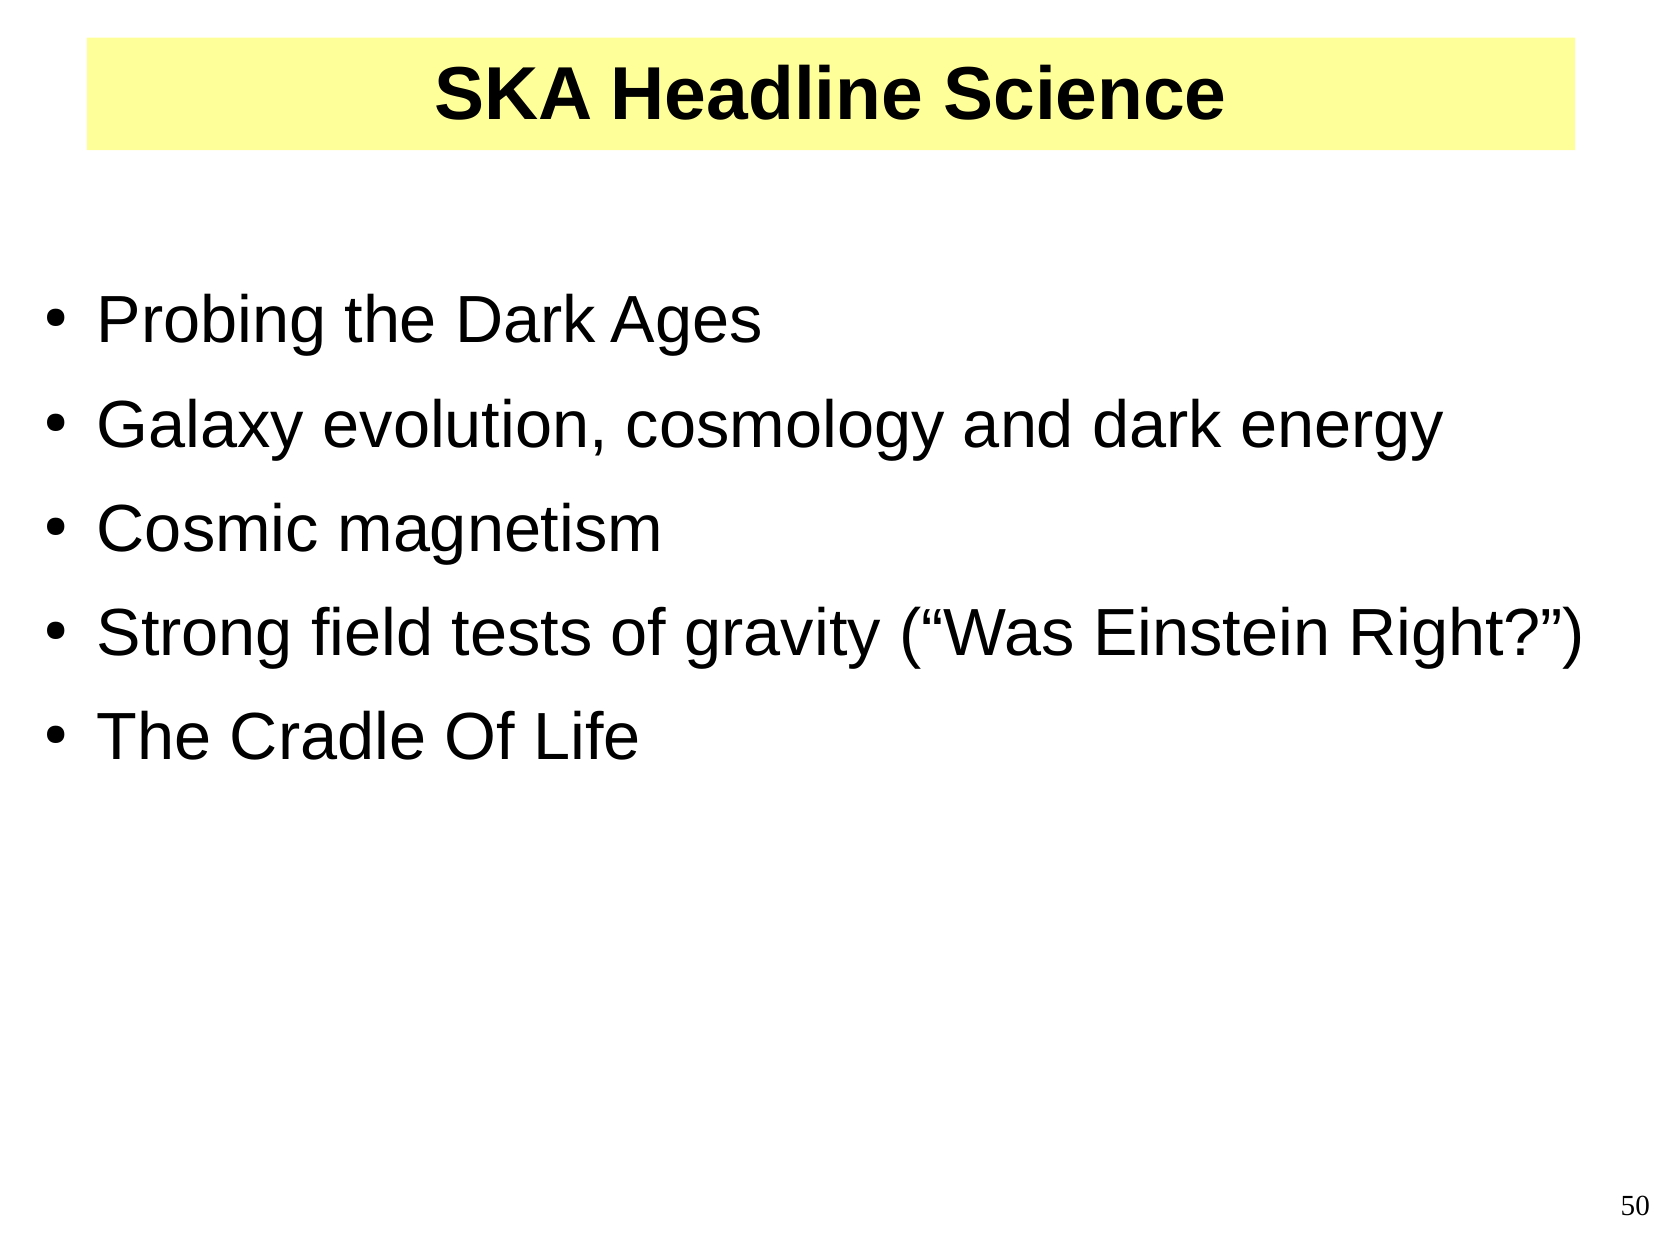

# SKA Headline Science
Probing the Dark Ages
Galaxy evolution, cosmology and dark energy
Cosmic magnetism
Strong field tests of gravity (“Was Einstein Right?”)
The Cradle Of Life
50